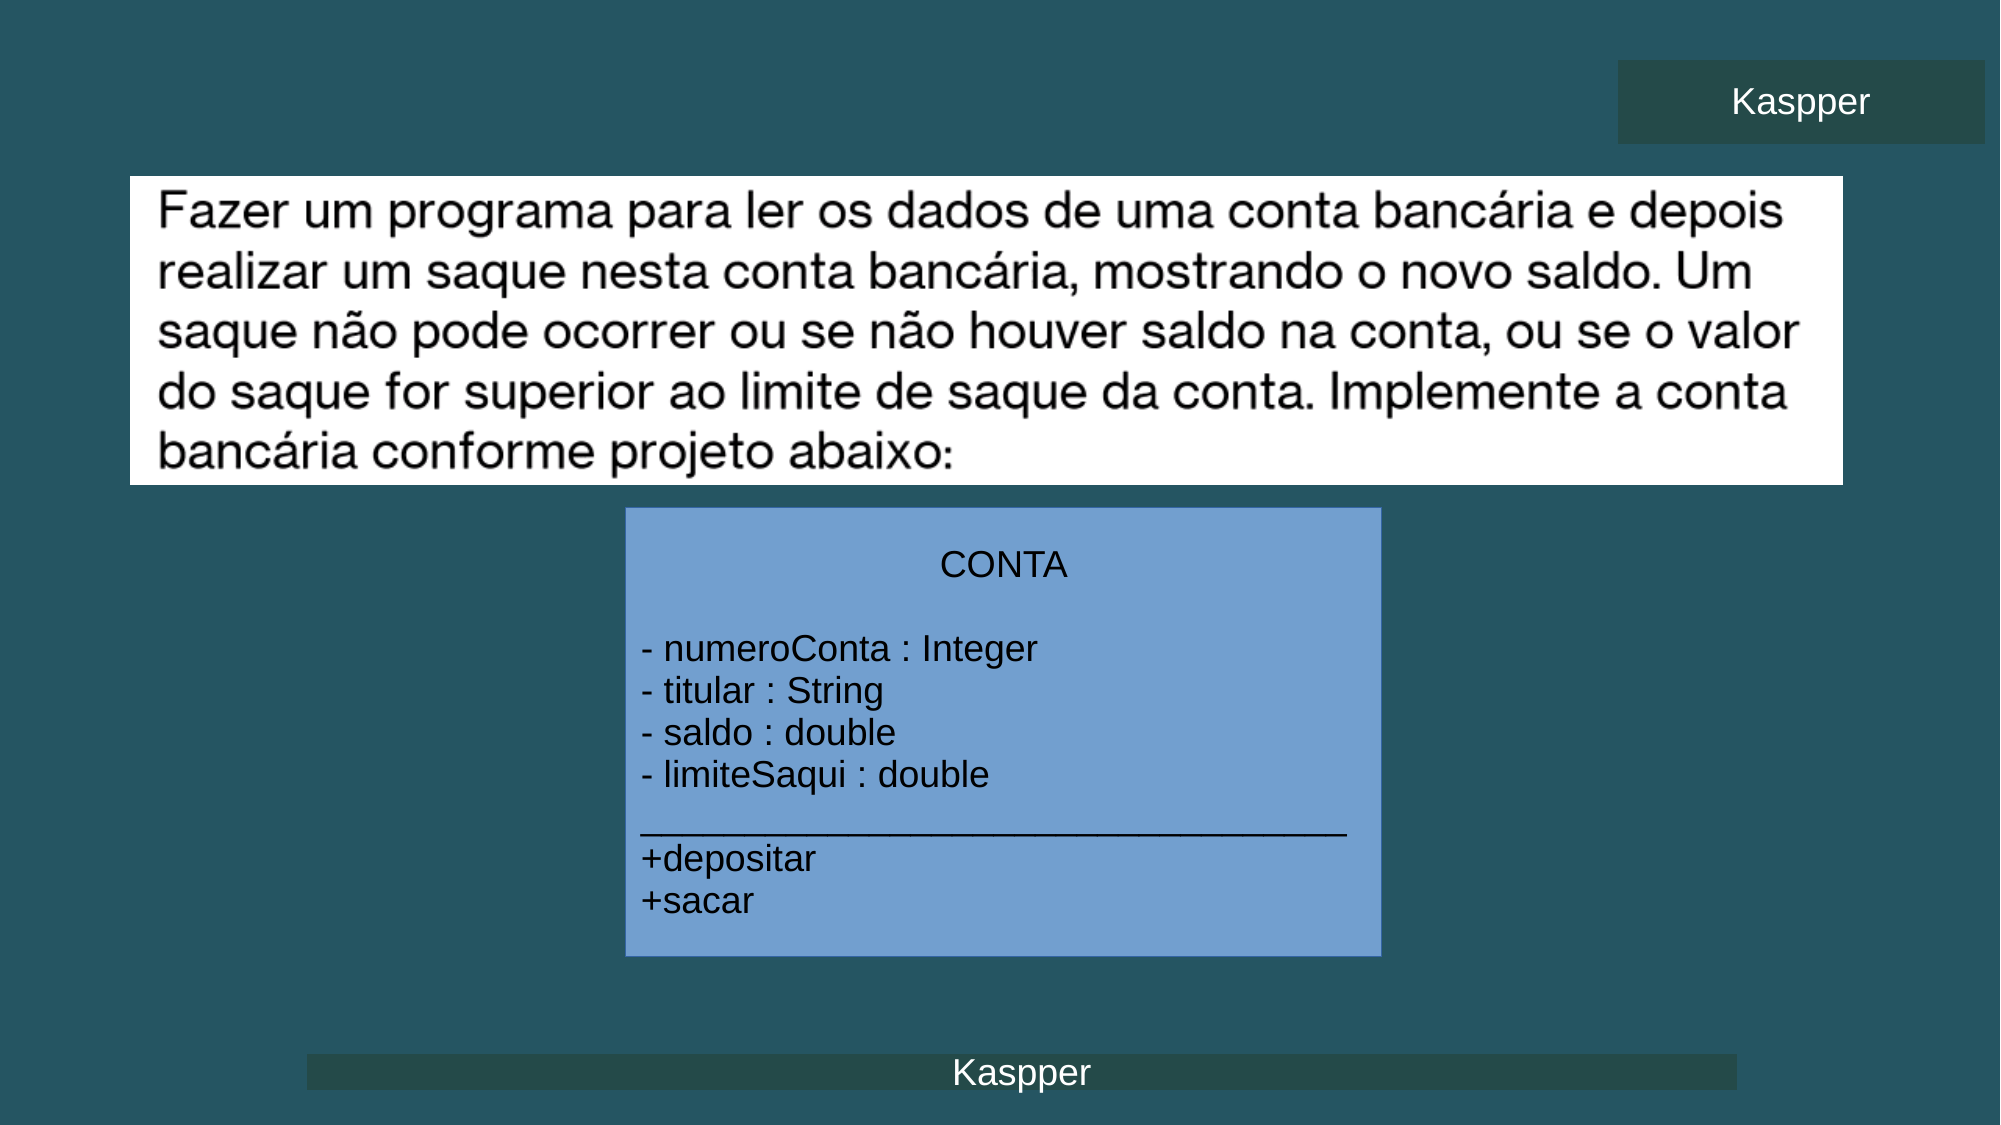

Kaspper
CONTA
- numeroConta : Integer
- titular : String
- saldo : double
- limiteSaqui : double
__________________________________
+depositar
+sacar
Kaspper